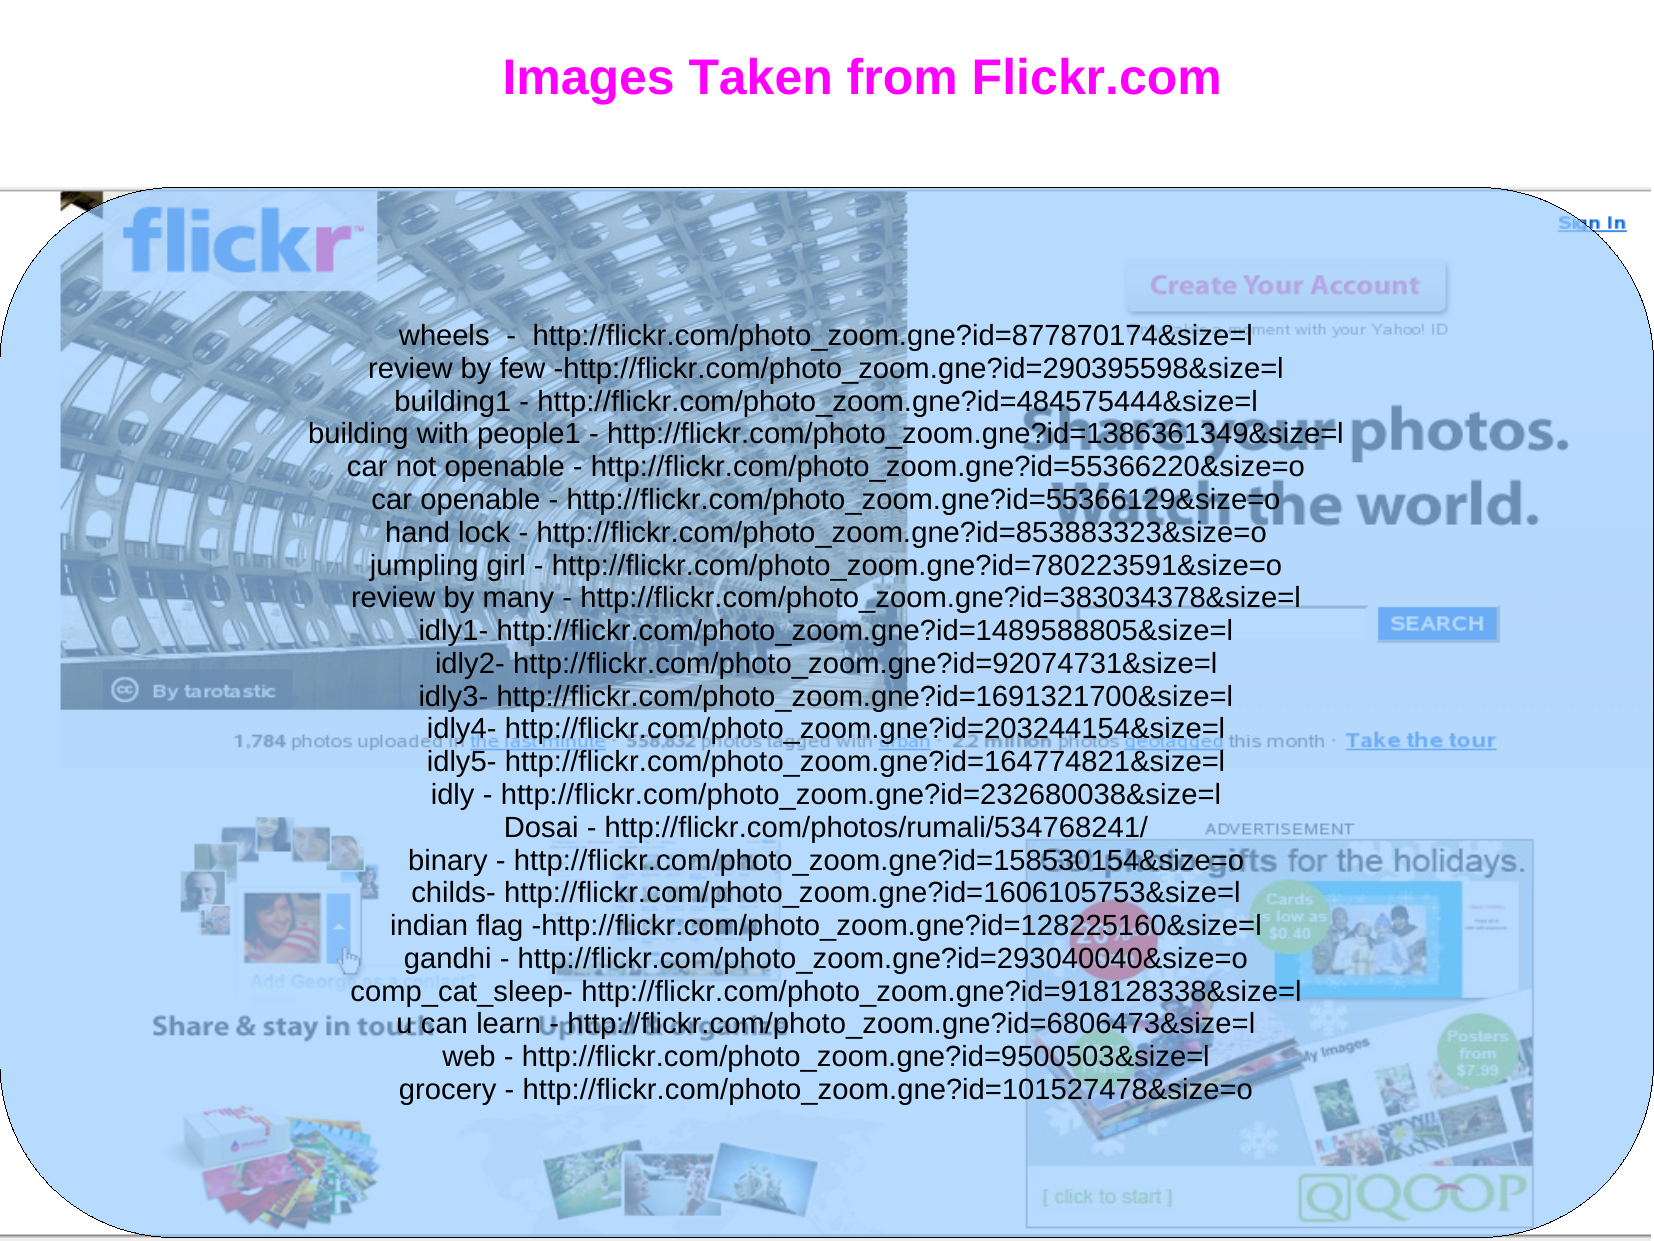

Images Taken from Flickr.com
wheels - http://flickr.com/photo_zoom.gne?id=877870174&size=l
review by few -http://flickr.com/photo_zoom.gne?id=290395598&size=l
building1 - http://flickr.com/photo_zoom.gne?id=484575444&size=l
building with people1 - http://flickr.com/photo_zoom.gne?id=1386361349&size=l
car not openable - http://flickr.com/photo_zoom.gne?id=55366220&size=o
car openable - http://flickr.com/photo_zoom.gne?id=55366129&size=o
hand lock - http://flickr.com/photo_zoom.gne?id=853883323&size=o
jumpling girl - http://flickr.com/photo_zoom.gne?id=780223591&size=o
review by many - http://flickr.com/photo_zoom.gne?id=383034378&size=l
idly1- http://flickr.com/photo_zoom.gne?id=1489588805&size=l
idly2- http://flickr.com/photo_zoom.gne?id=92074731&size=l
idly3- http://flickr.com/photo_zoom.gne?id=1691321700&size=l
idly4- http://flickr.com/photo_zoom.gne?id=203244154&size=l
idly5- http://flickr.com/photo_zoom.gne?id=164774821&size=l
idly - http://flickr.com/photo_zoom.gne?id=232680038&size=l
Dosai - http://flickr.com/photos/rumali/534768241/
binary - http://flickr.com/photo_zoom.gne?id=158530154&size=o
childs- http://flickr.com/photo_zoom.gne?id=1606105753&size=l
indian flag -http://flickr.com/photo_zoom.gne?id=128225160&size=l
gandhi - http://flickr.com/photo_zoom.gne?id=293040040&size=o
comp_cat_sleep- http://flickr.com/photo_zoom.gne?id=918128338&size=l
u can learn - http://flickr.com/photo_zoom.gne?id=6806473&size=l
web - http://flickr.com/photo_zoom.gne?id=9500503&size=l
grocery - http://flickr.com/photo_zoom.gne?id=101527478&size=o